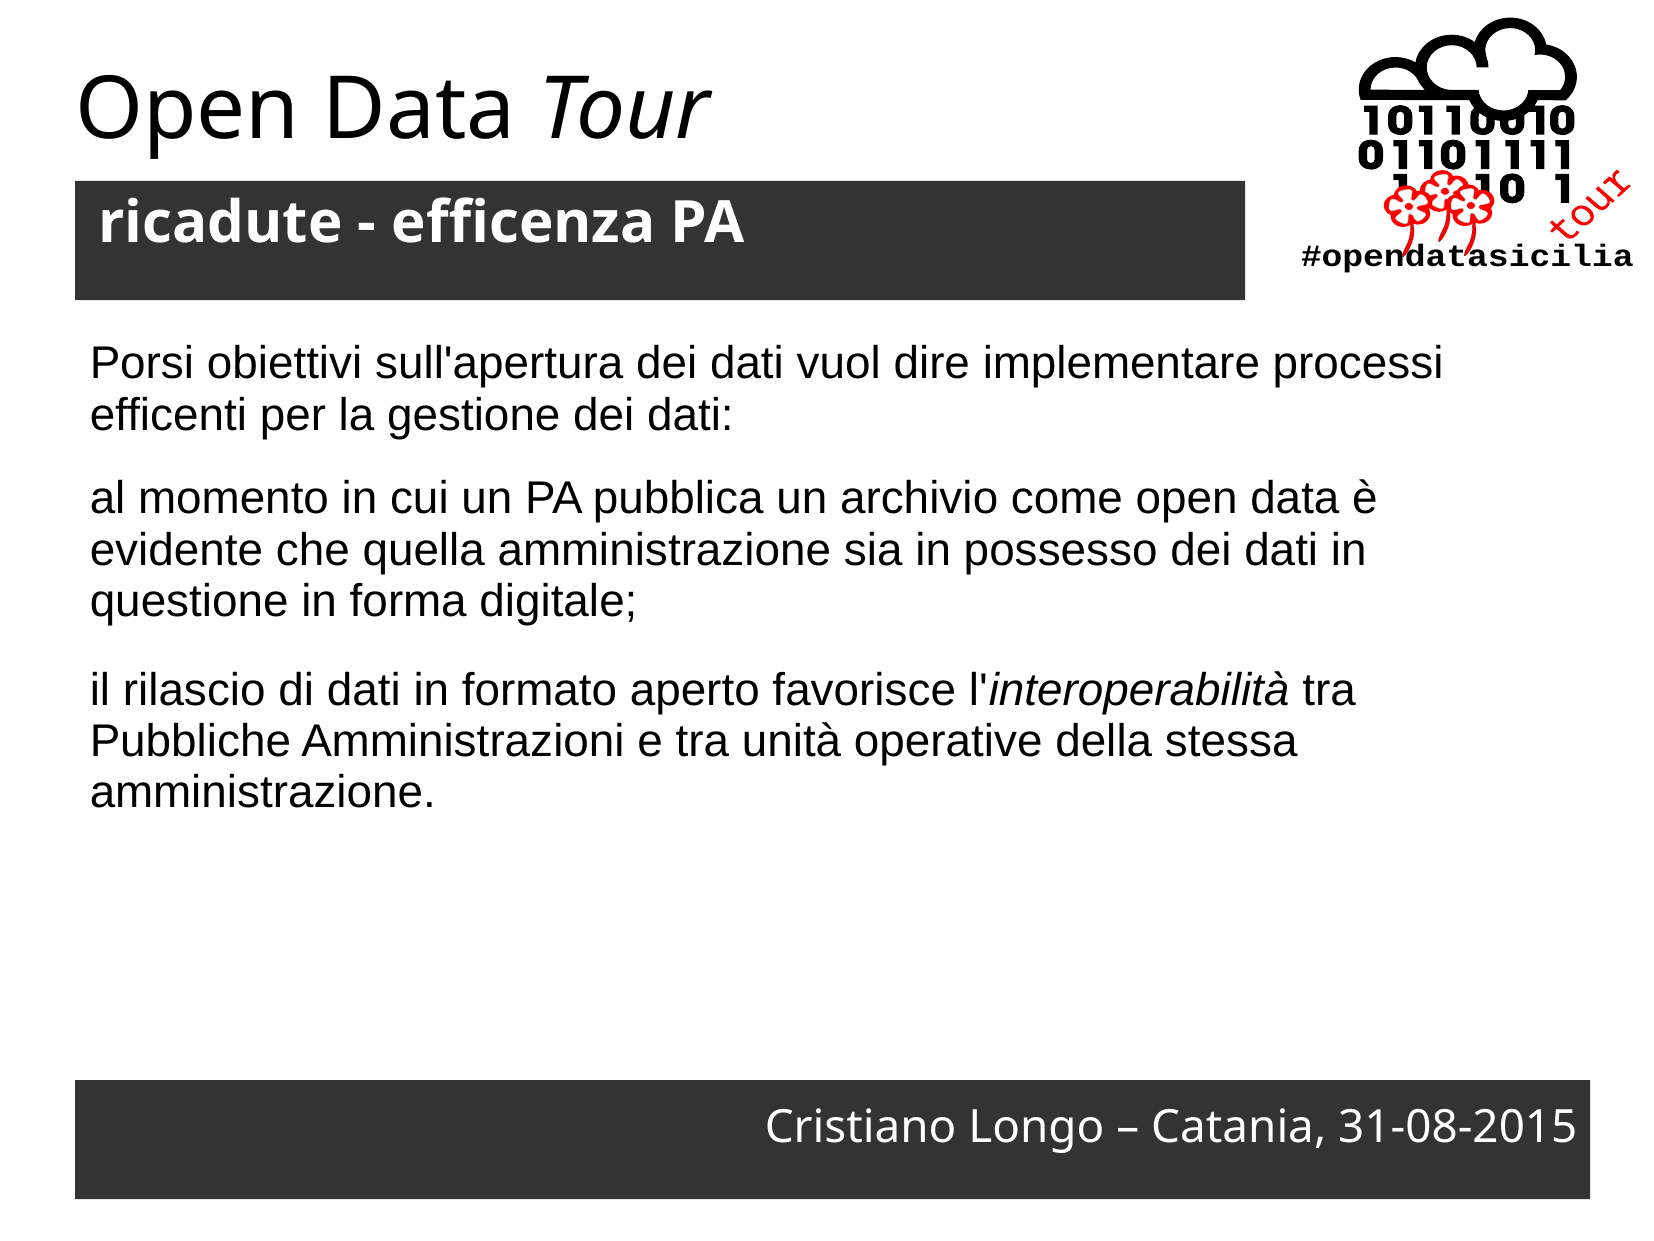

# Open Data Tour
 ricadute - efficenza PA
Porsi obiettivi sull'apertura dei dati vuol dire implementare processi efficenti per la gestione dei dati:
al momento in cui un PA pubblica un archivio come open data è evidente che quella amministrazione sia in possesso dei dati in questione in forma digitale;
il rilascio di dati in formato aperto favorisce l'interoperabilità tra Pubbliche Amministrazioni e tra unità operative della stessa amministrazione.
 Cristiano Longo – Catania, 31-08-2015